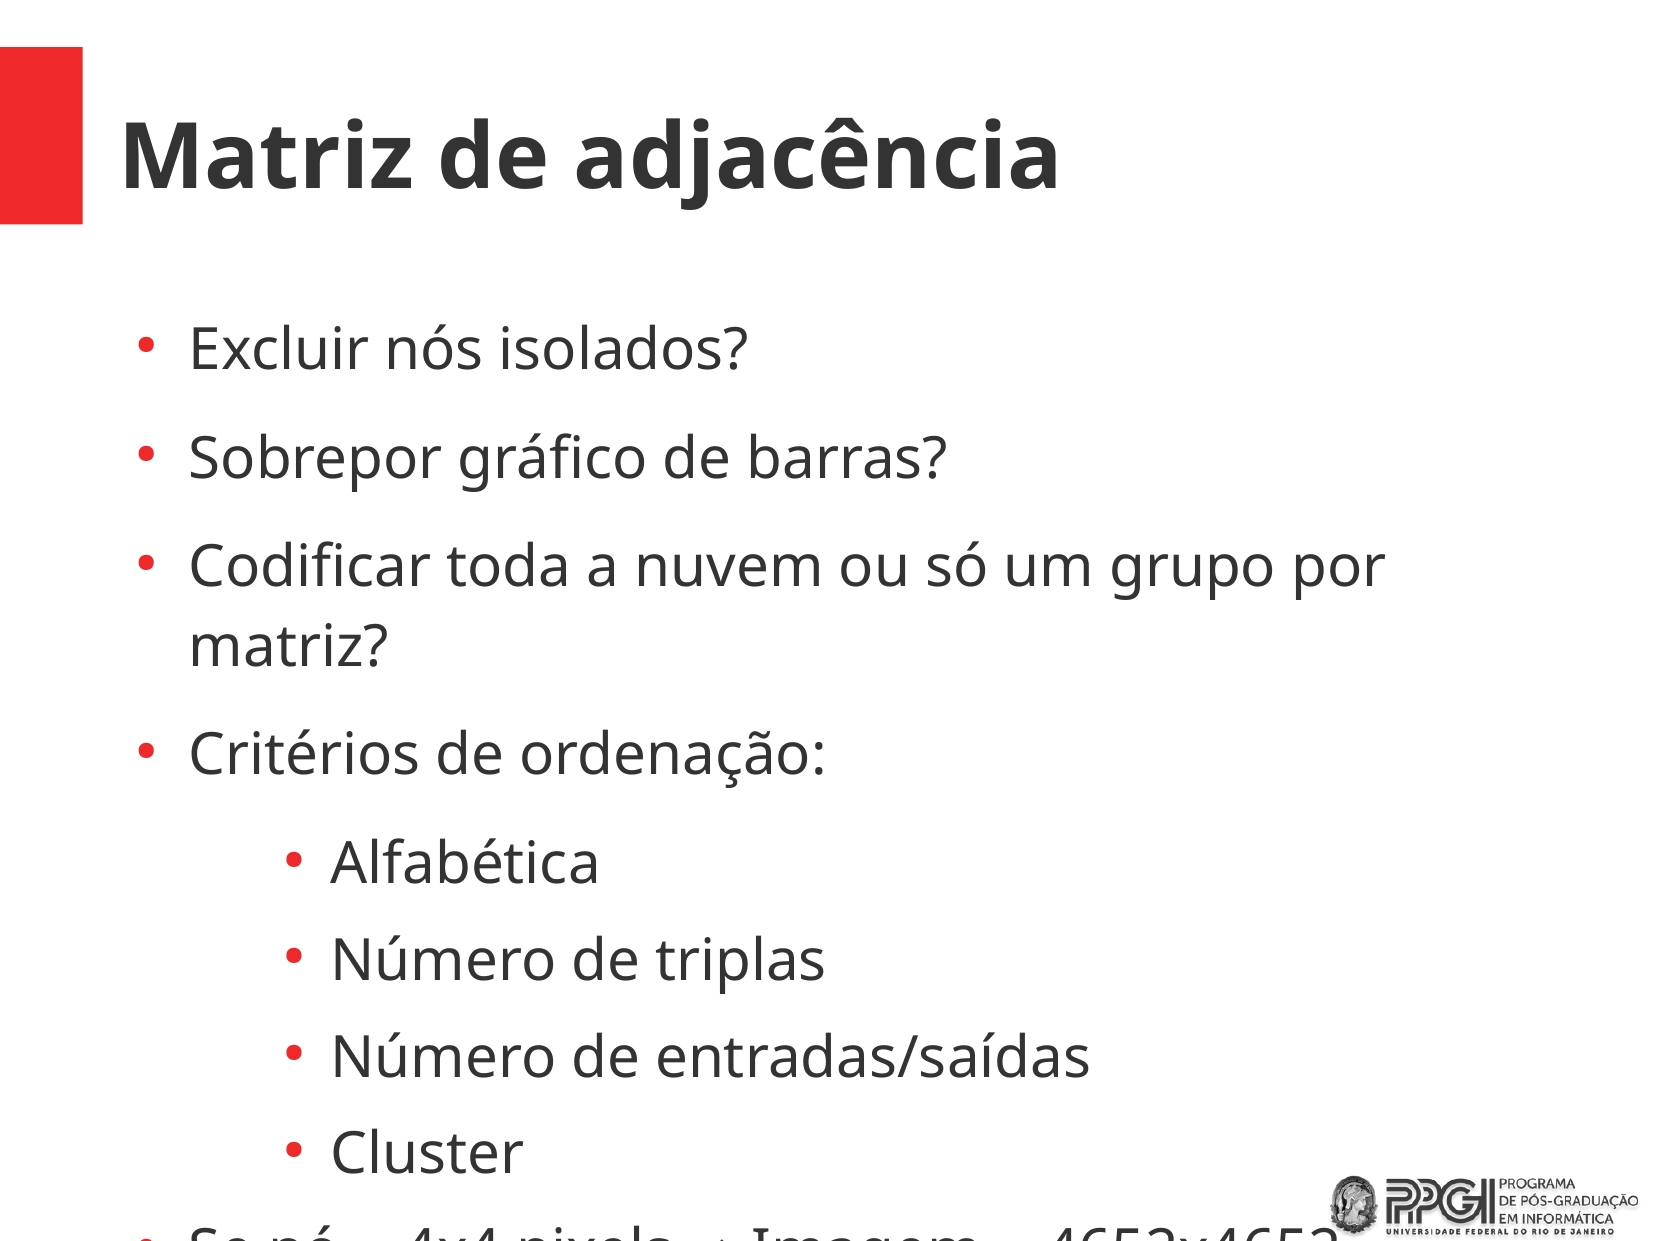

# Matriz de adjacência
Excluir nós isolados?
Sobrepor gráfico de barras?
Codificar toda a nuvem ou só um grupo por matriz?
Critérios de ordenação:
Alfabética
Número de triplas
Número de entradas/saídas
Cluster
Se nó = 4x4 pixels → Imagem = 4652x4652